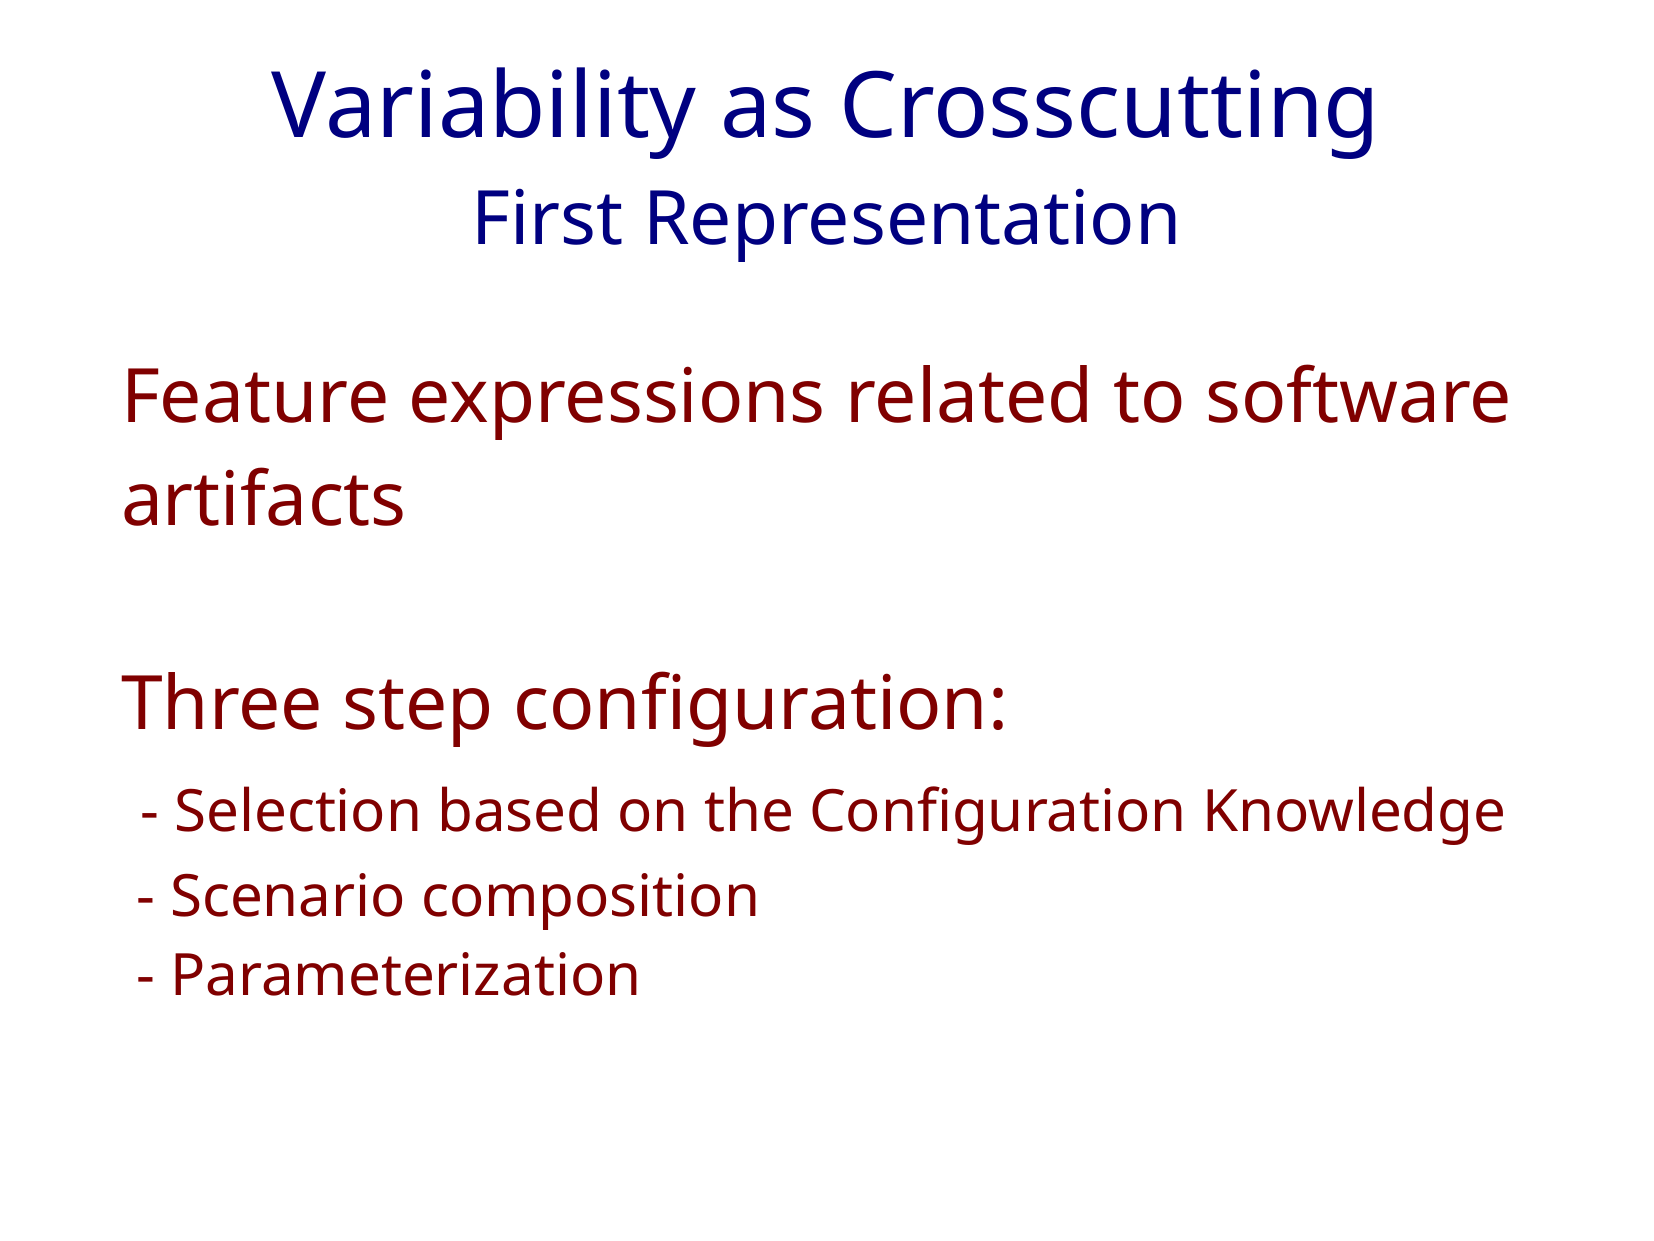

# Variability as Crosscutting First Representation
Feature expressions related to software artifacts
Three step configuration:
 - Selection based on the Configuration Knowledge
 - Scenario composition
 - Parameterization